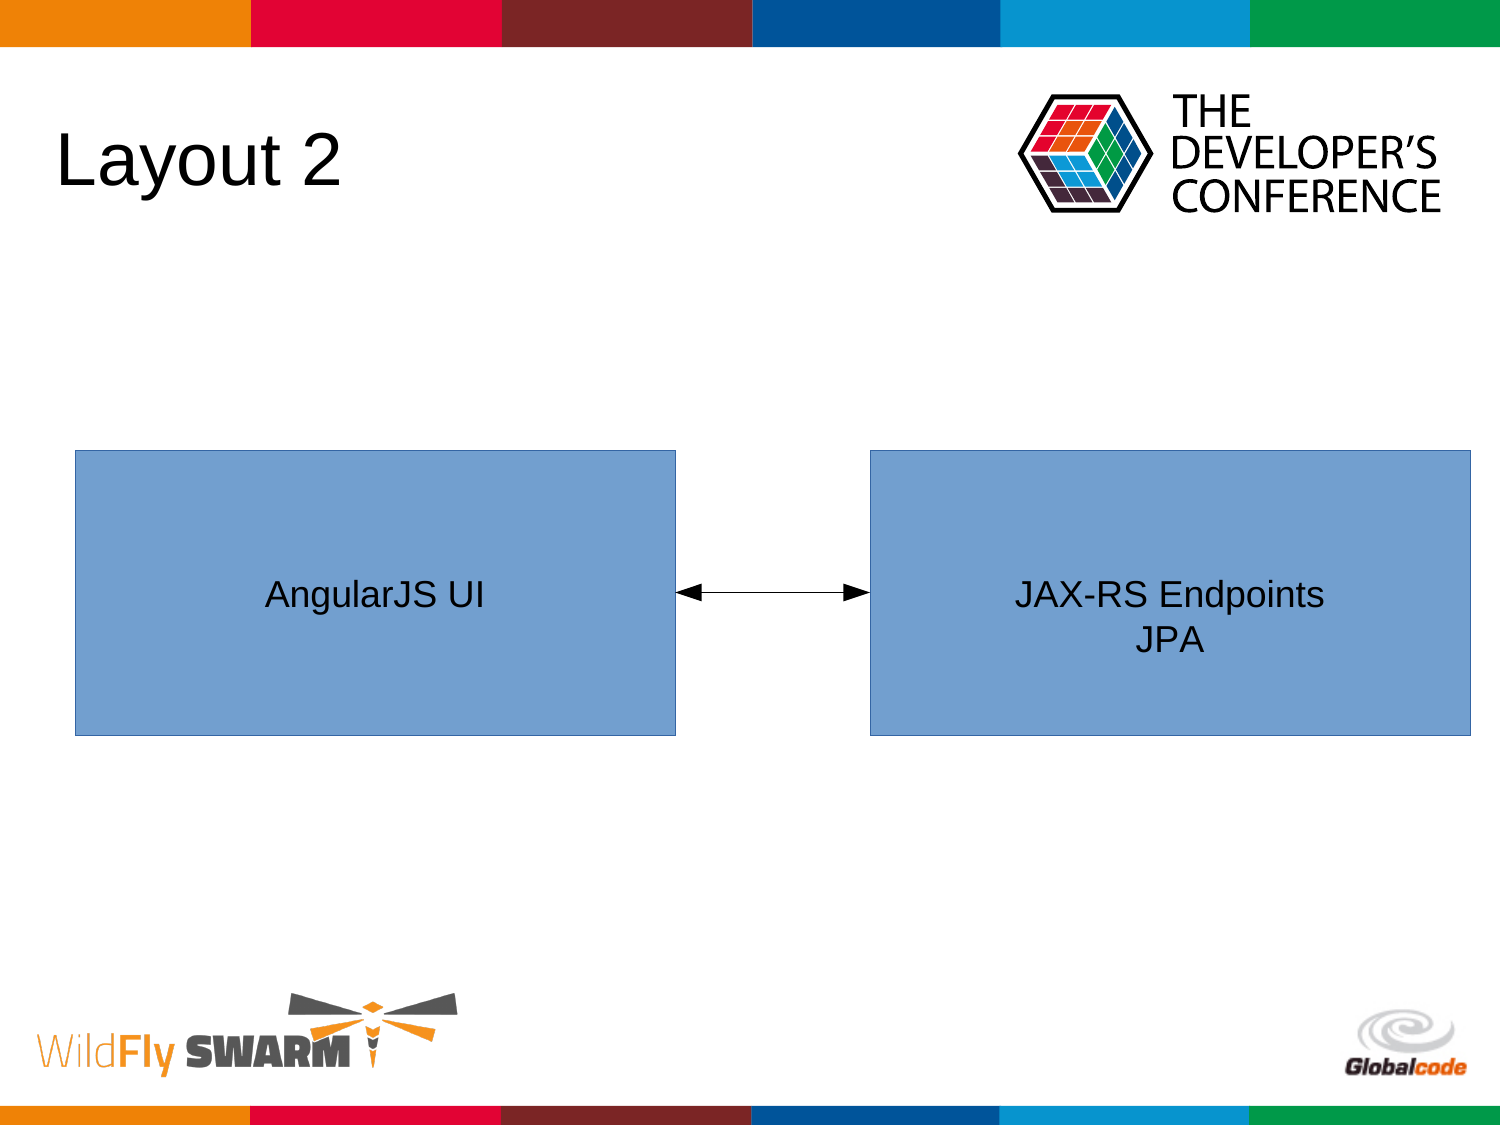

# Layout 2
AngularJS UI
JAX-RS Endpoints
JPA